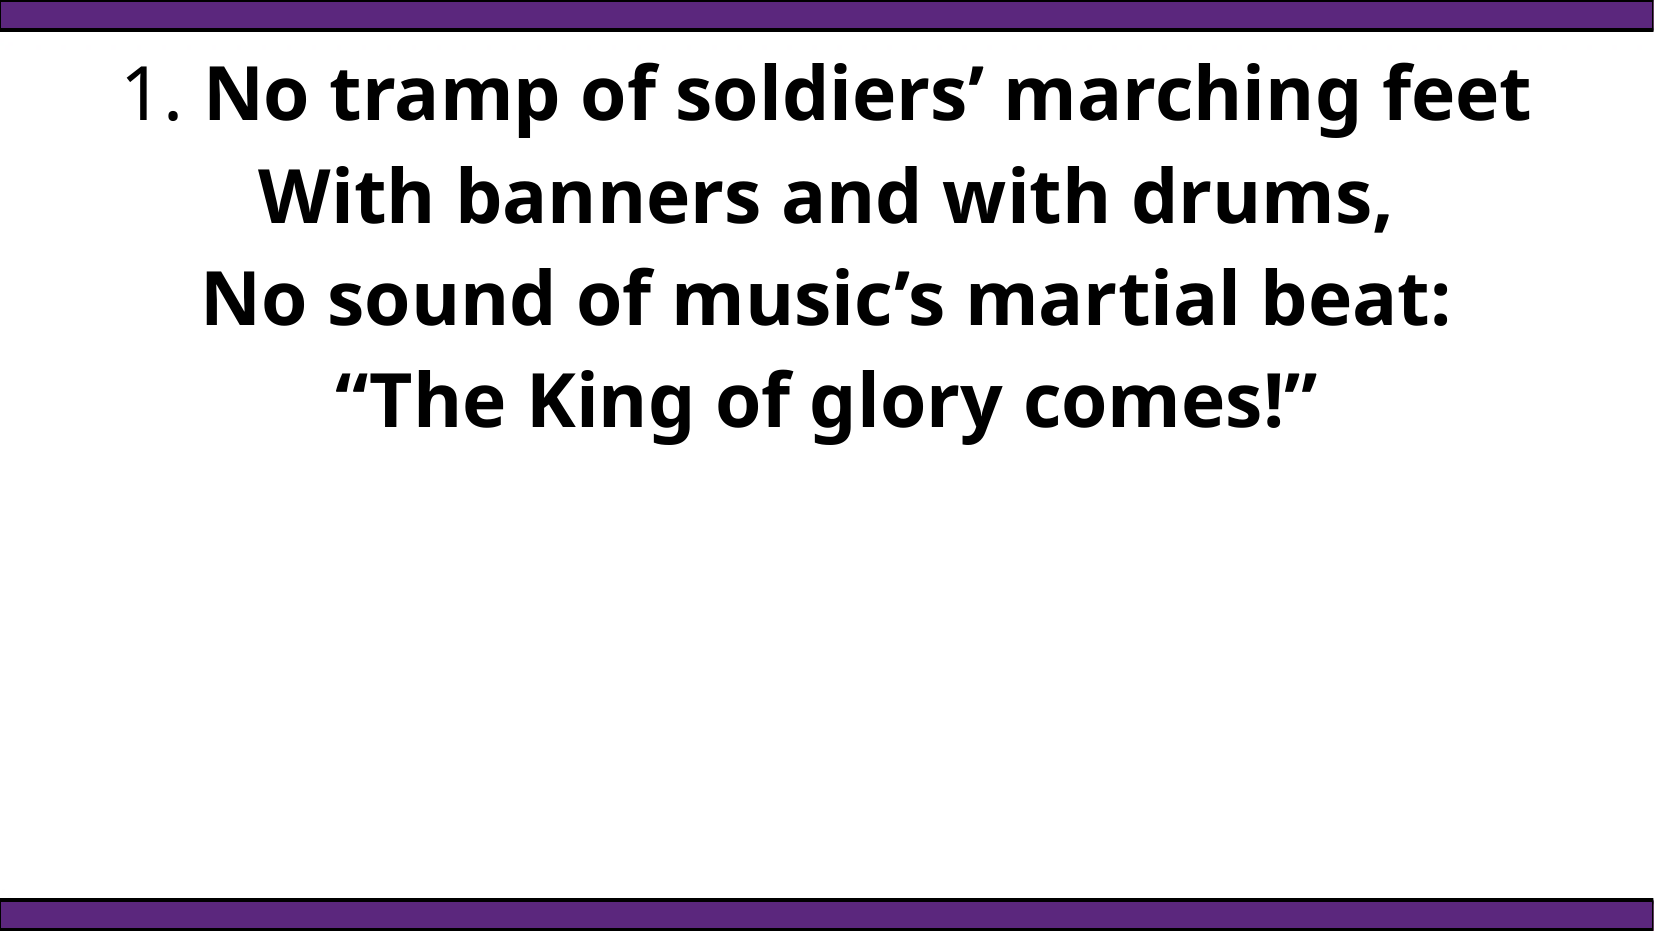

1. No tramp of soldiers’ marching feet
With banners and with drums,
No sound of music’s martial beat:
“The King of glory comes!”